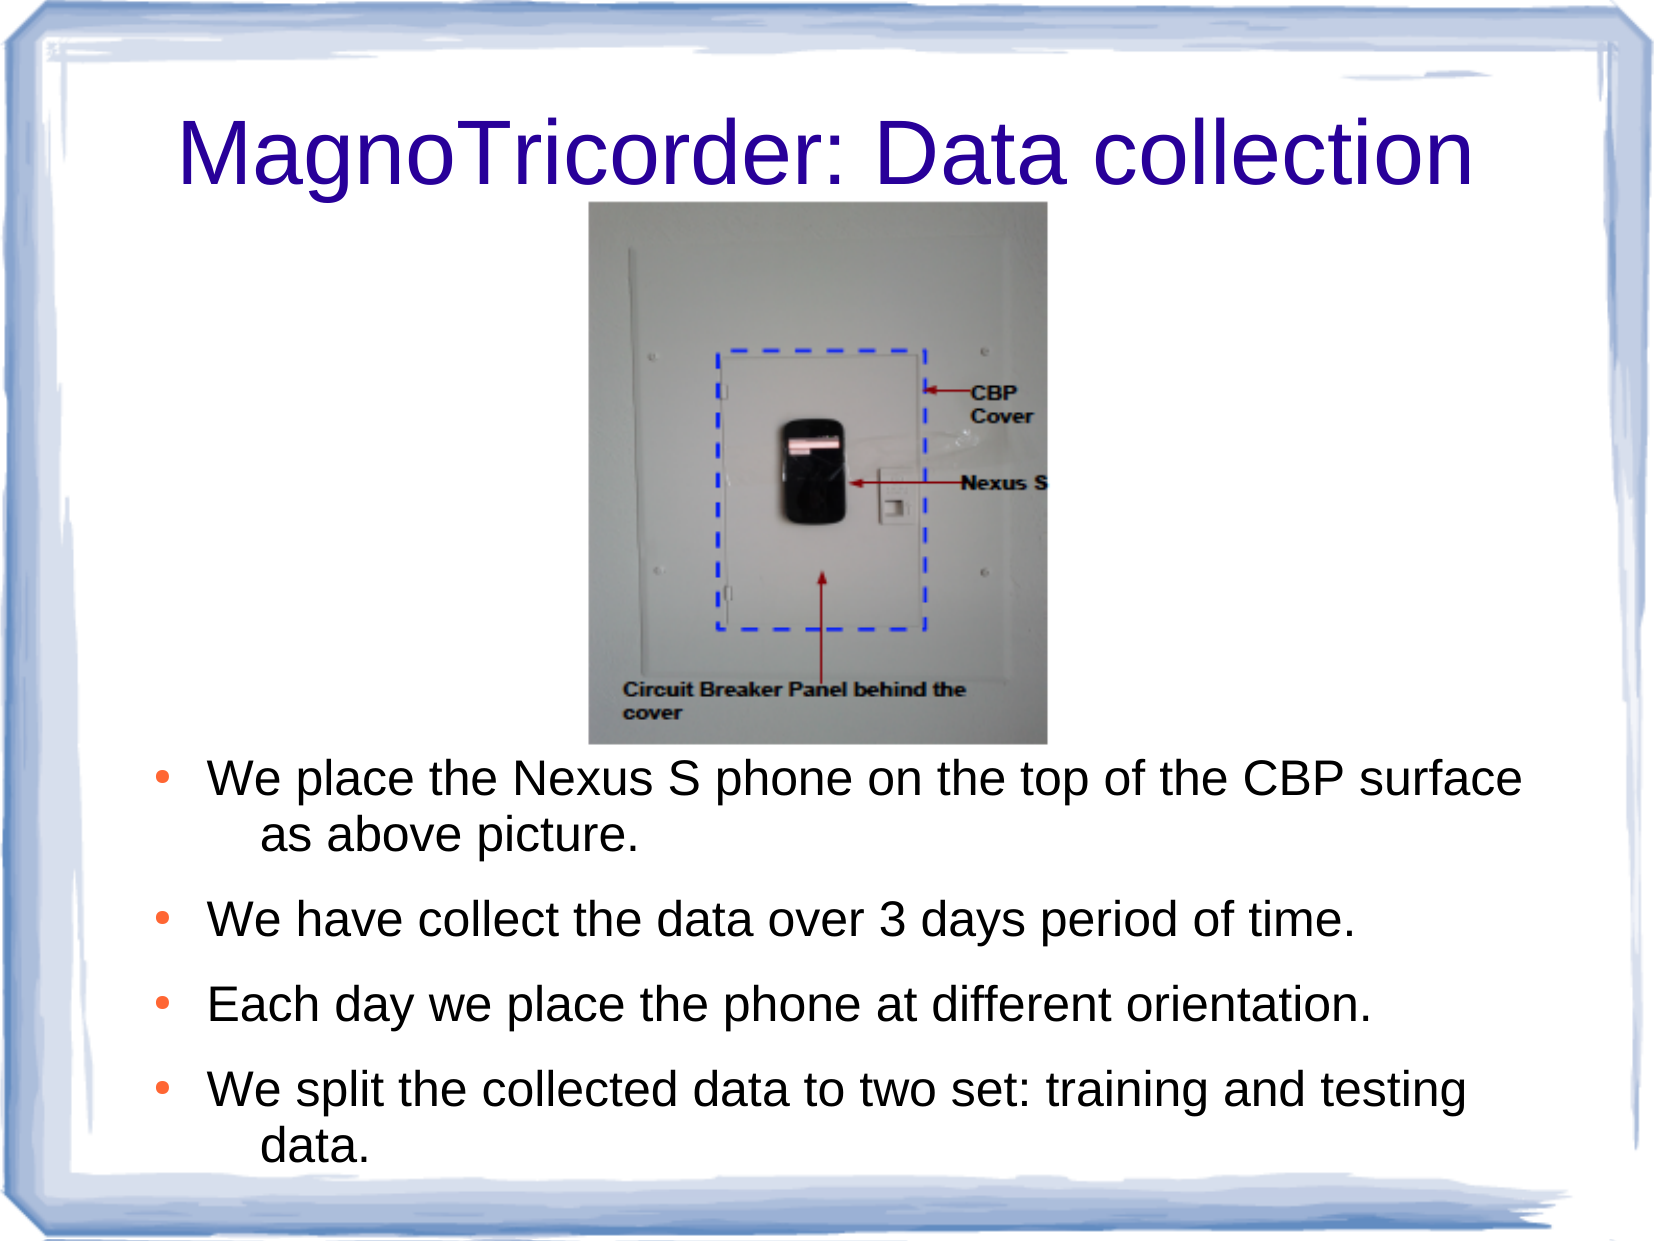

# MagnoTricorder: Data collection
We place the Nexus S phone on the top of the CBP surface as above picture.
We have collect the data over 3 days period of time.
Each day we place the phone at different orientation.
We split the collected data to two set: training and testing data.